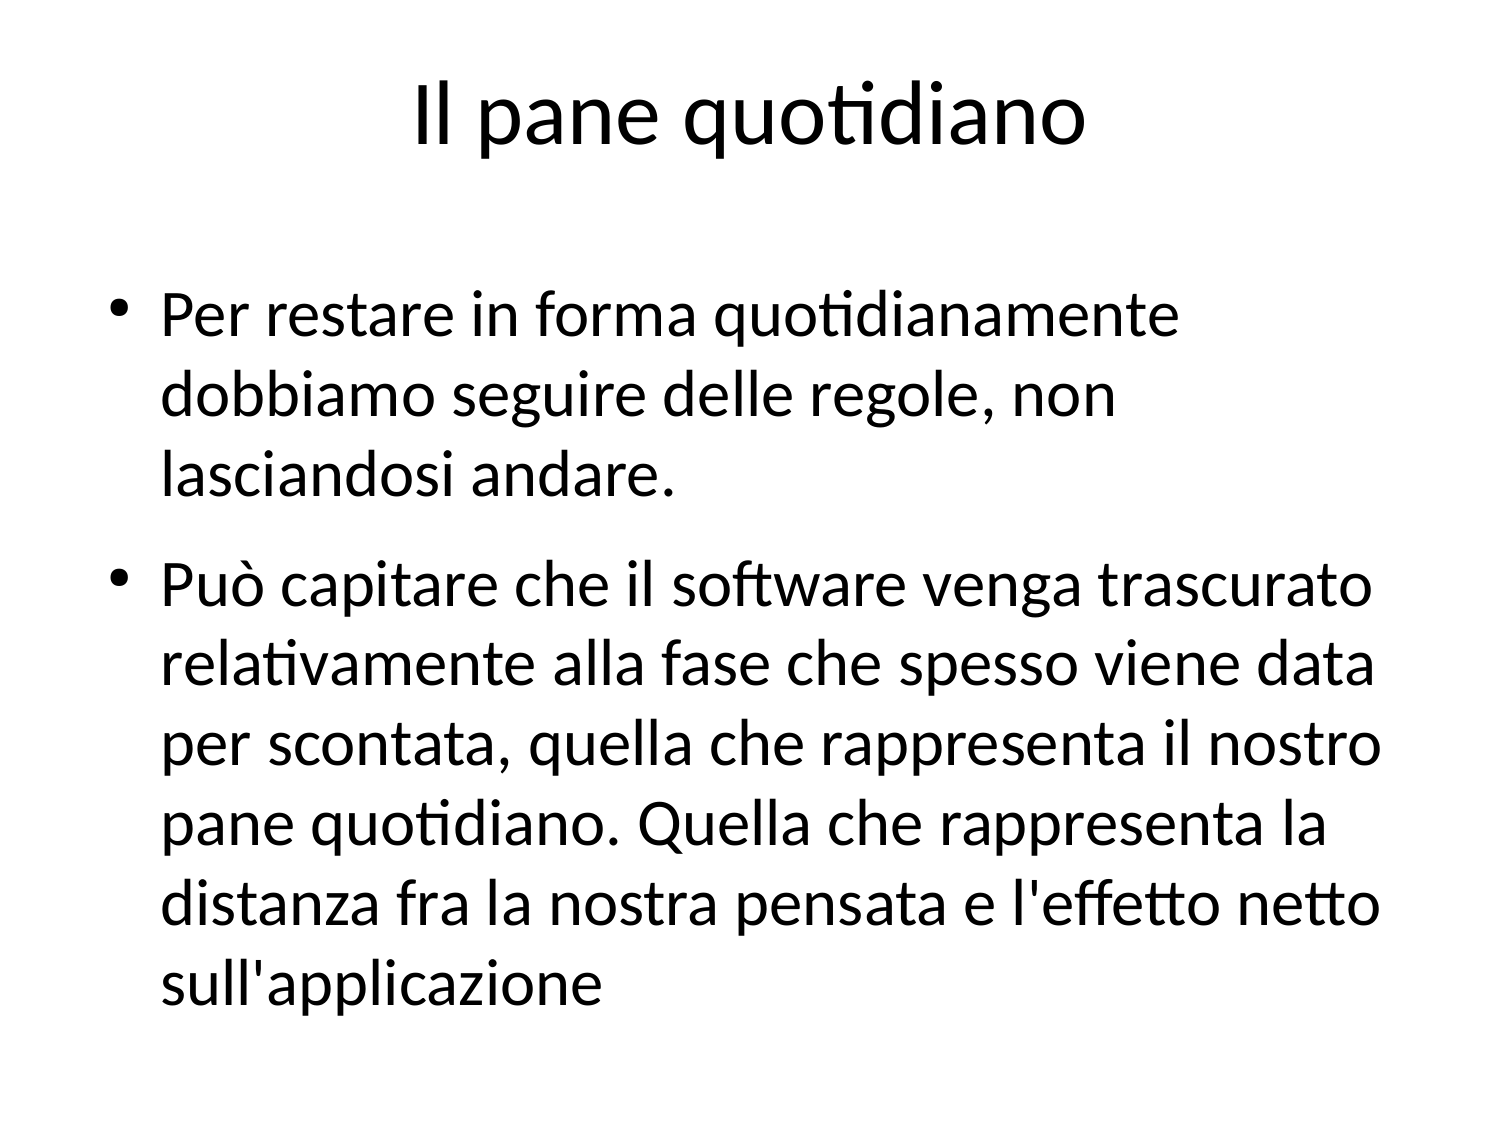

# Il pane quotidiano
Per restare in forma quotidianamente dobbiamo seguire delle regole, non lasciandosi andare.
Può capitare che il software venga trascurato relativamente alla fase che spesso viene data per scontata, quella che rappresenta il nostro pane quotidiano. Quella che rappresenta la distanza fra la nostra pensata e l'effetto netto sull'applicazione